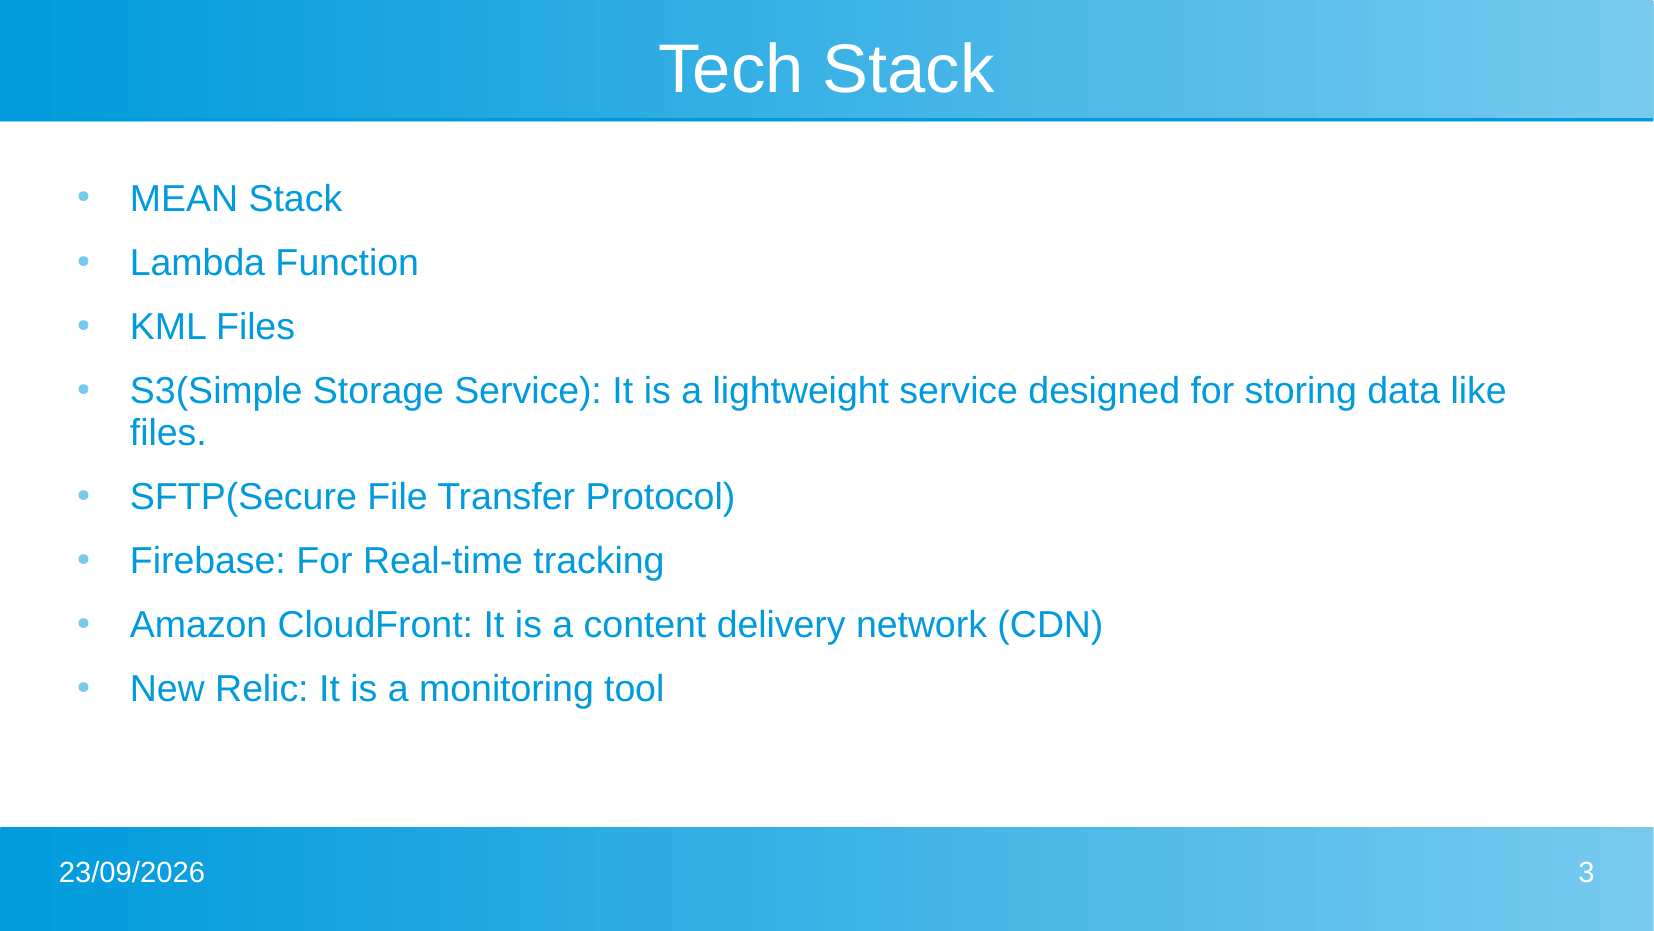

# Tech Stack
MEAN Stack
Lambda Function
KML Files
S3(Simple Storage Service): It is a lightweight service designed for storing data like files.
SFTP(Secure File Transfer Protocol)
Firebase: For Real-time tracking
Amazon CloudFront: It is a content delivery network (CDN)
New Relic: It is a monitoring tool
3